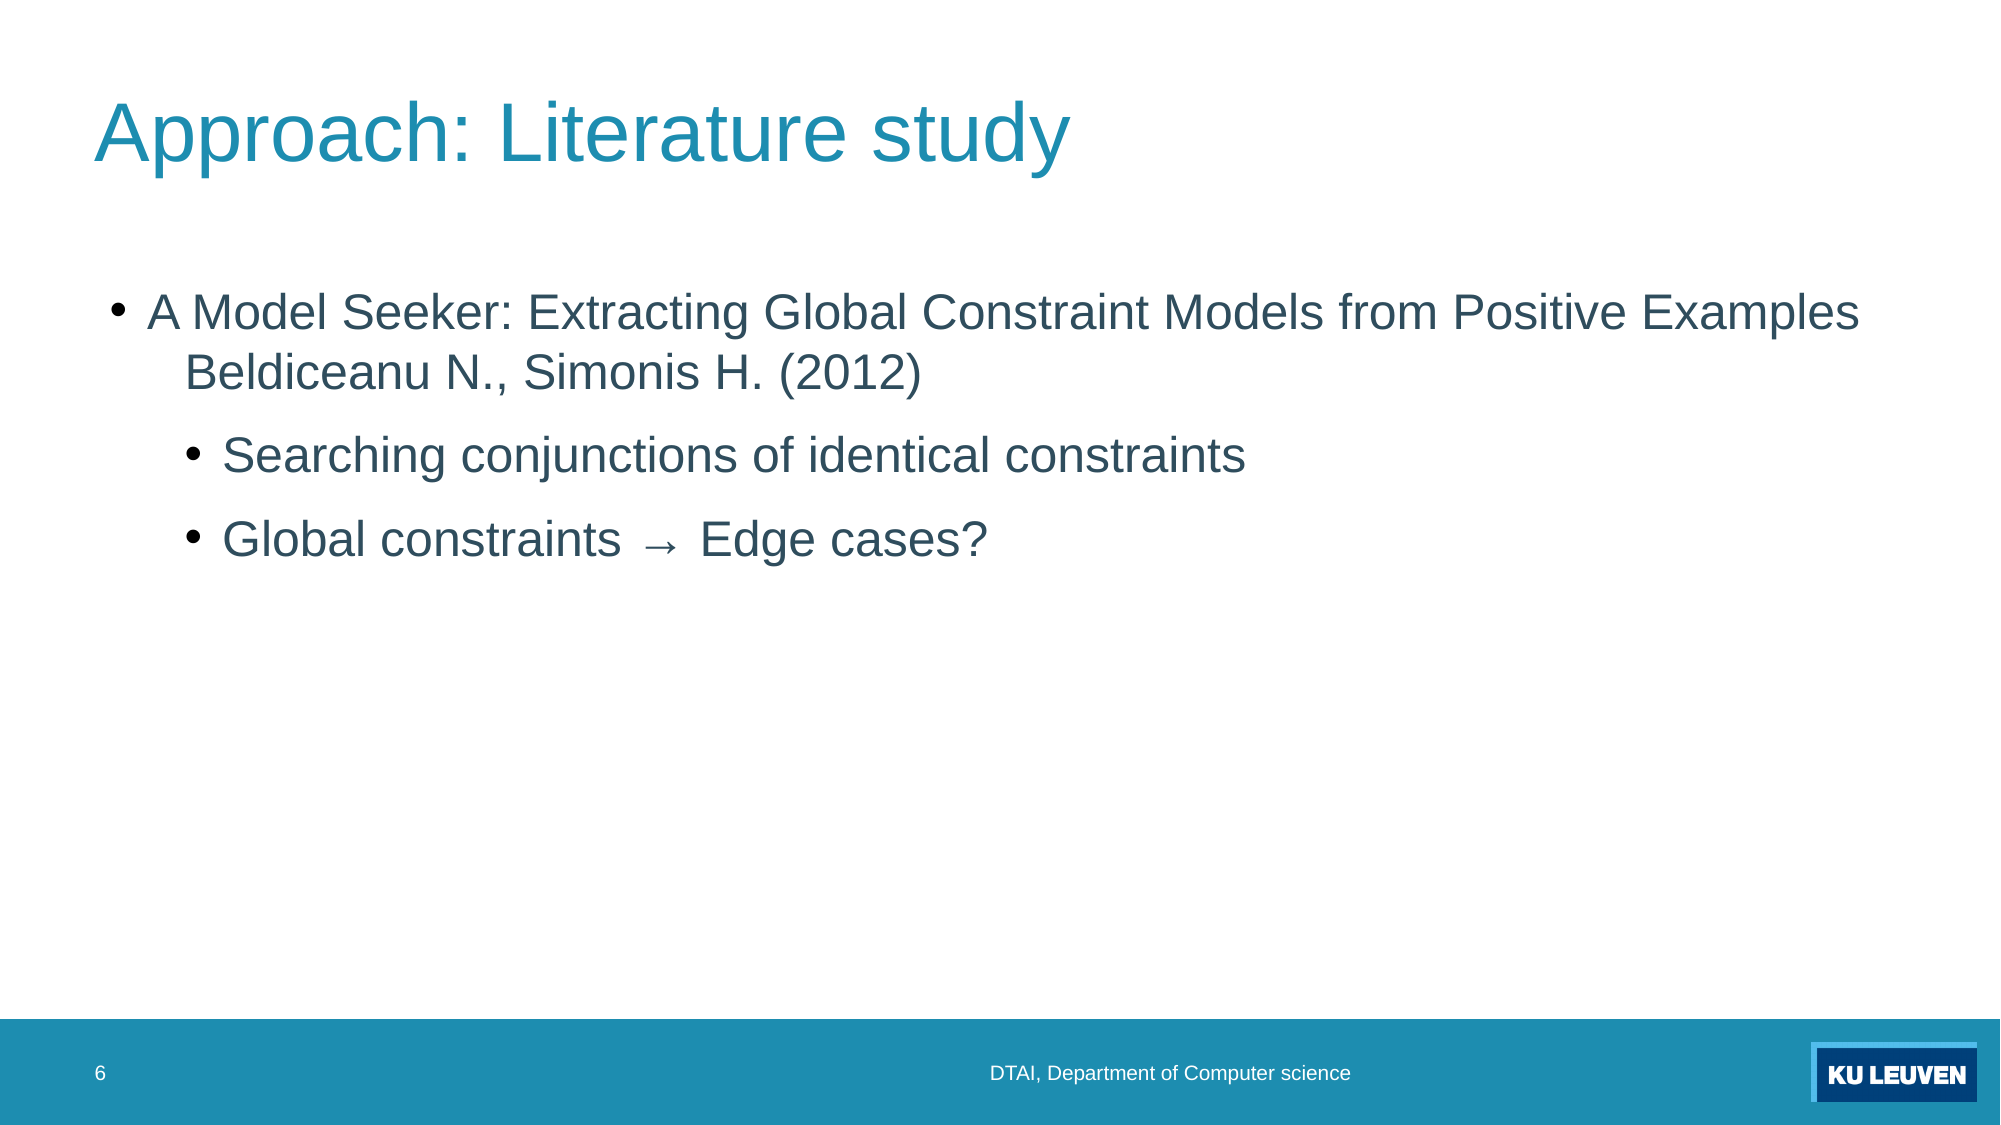

Approach: Literature study
# A Model Seeker: Extracting Global Constraint Models from Positive Examples Beldiceanu N., Simonis H. (2012)
Searching conjunctions of identical constraints
Global constraints → Edge cases?
DTAI, Department of Computer science